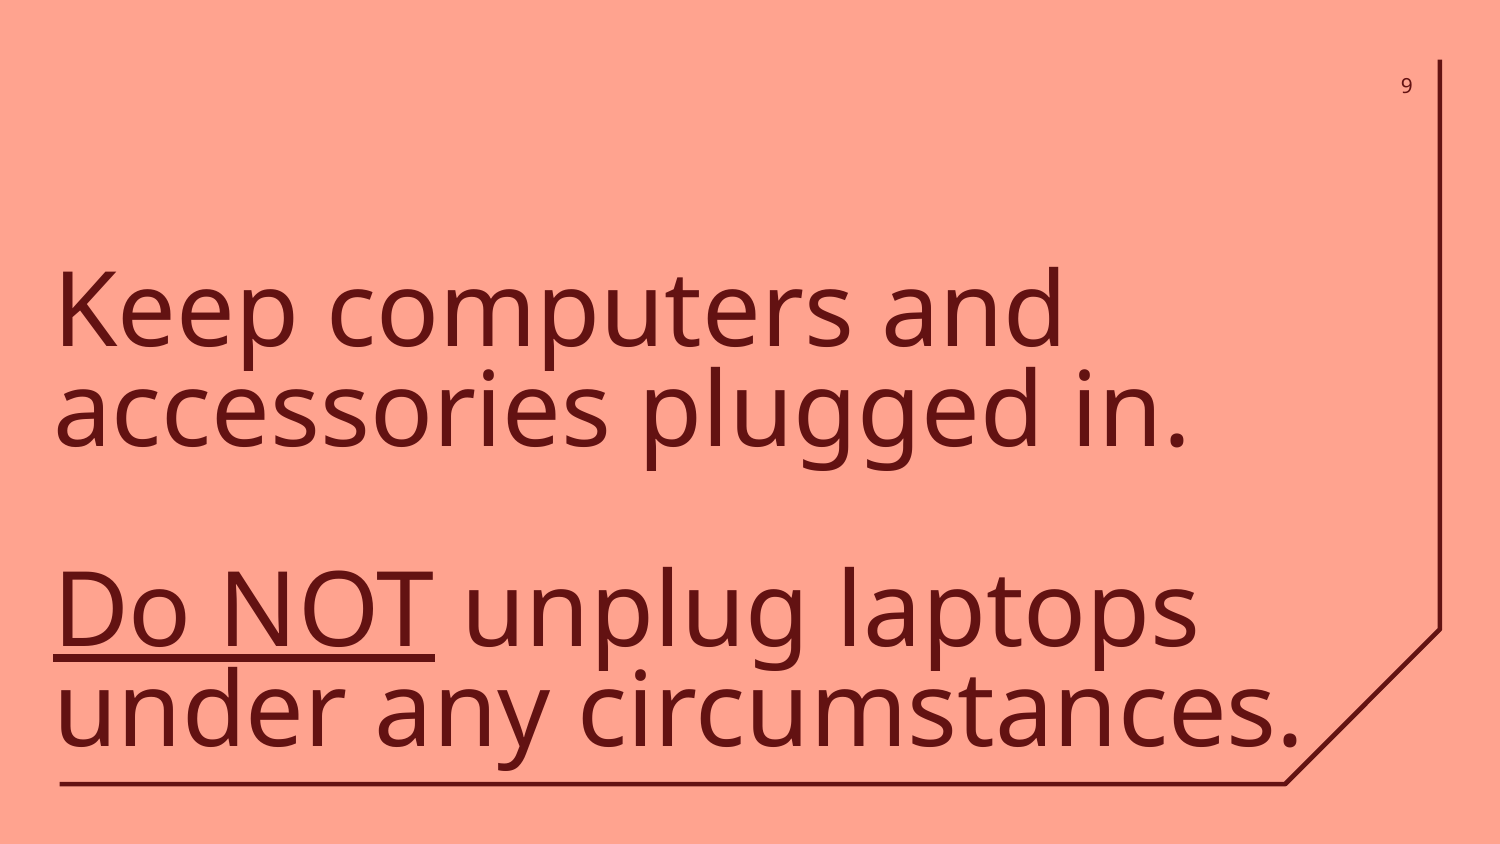

# Keep computers and accessories plugged in. Do NOT unplug laptops under any circumstances.